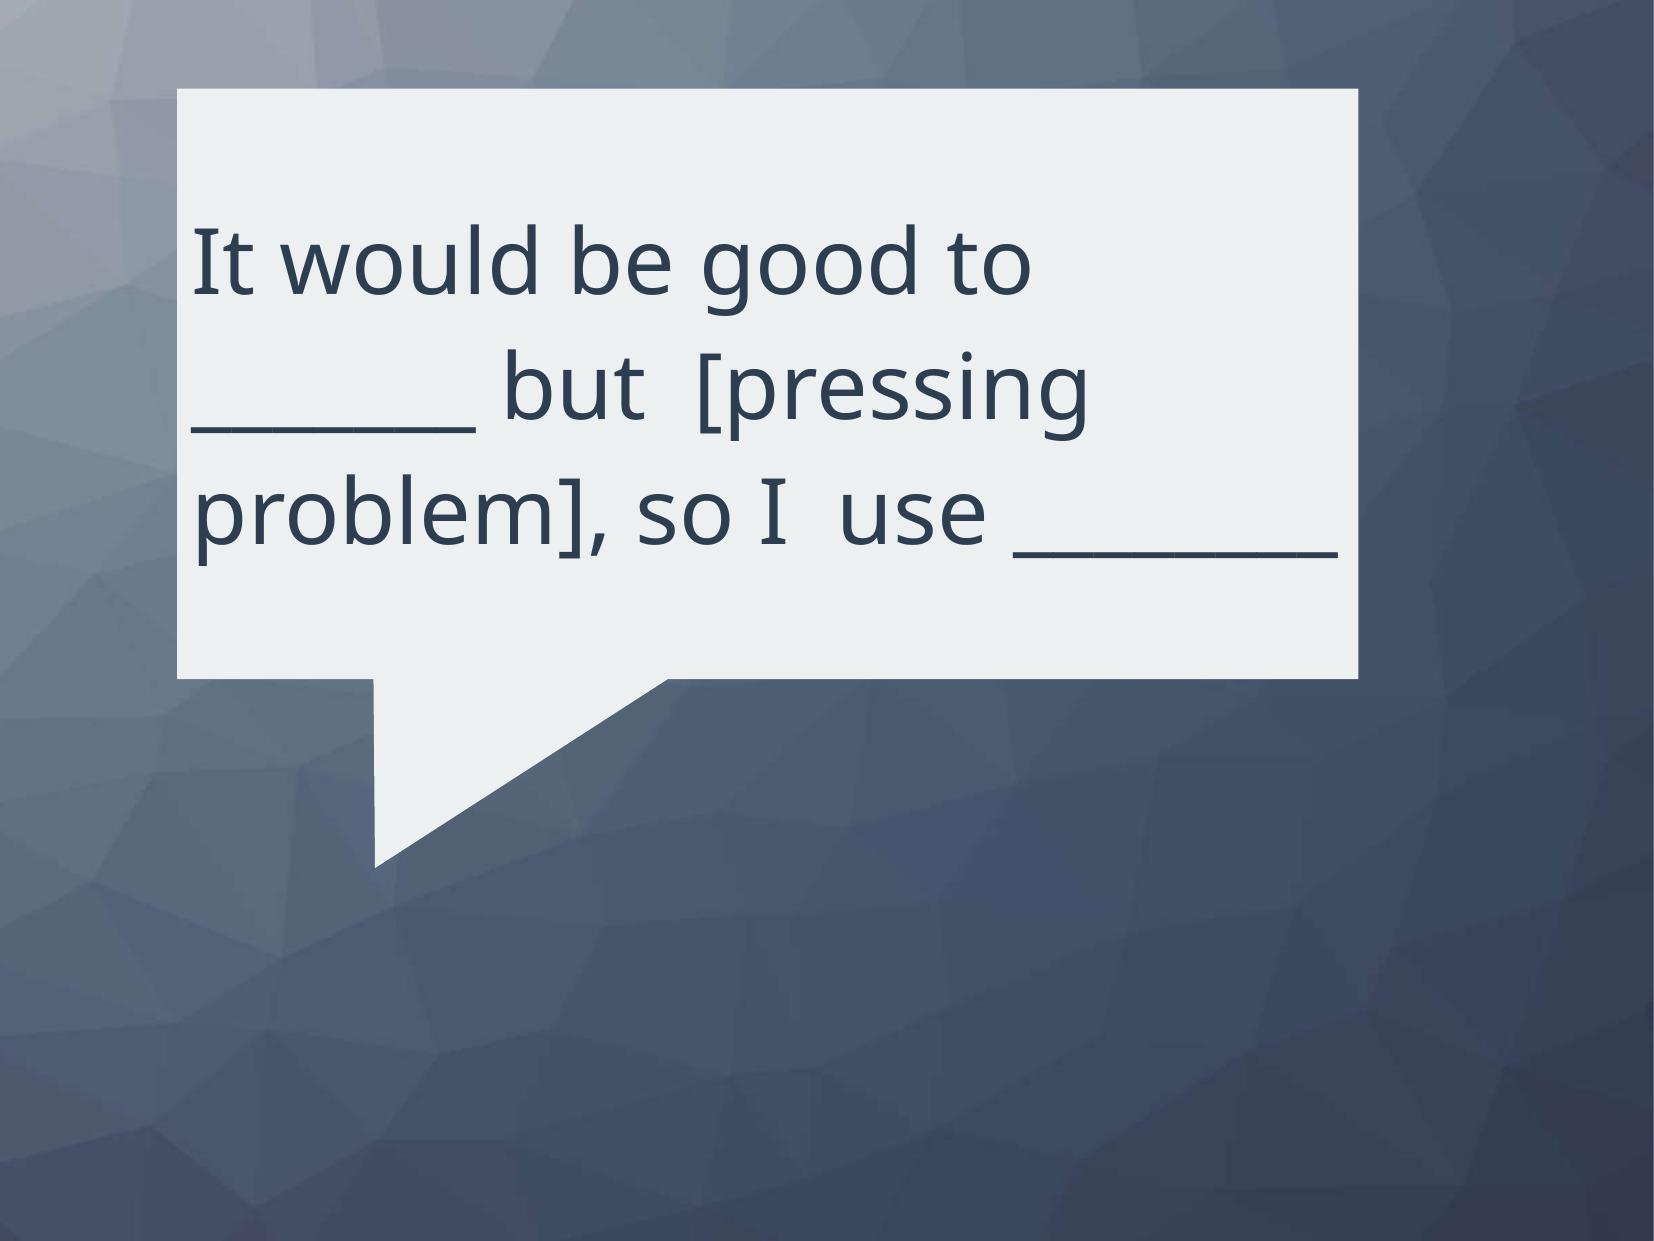

It would be good to _______ but [pressing problem], so I use ________
#